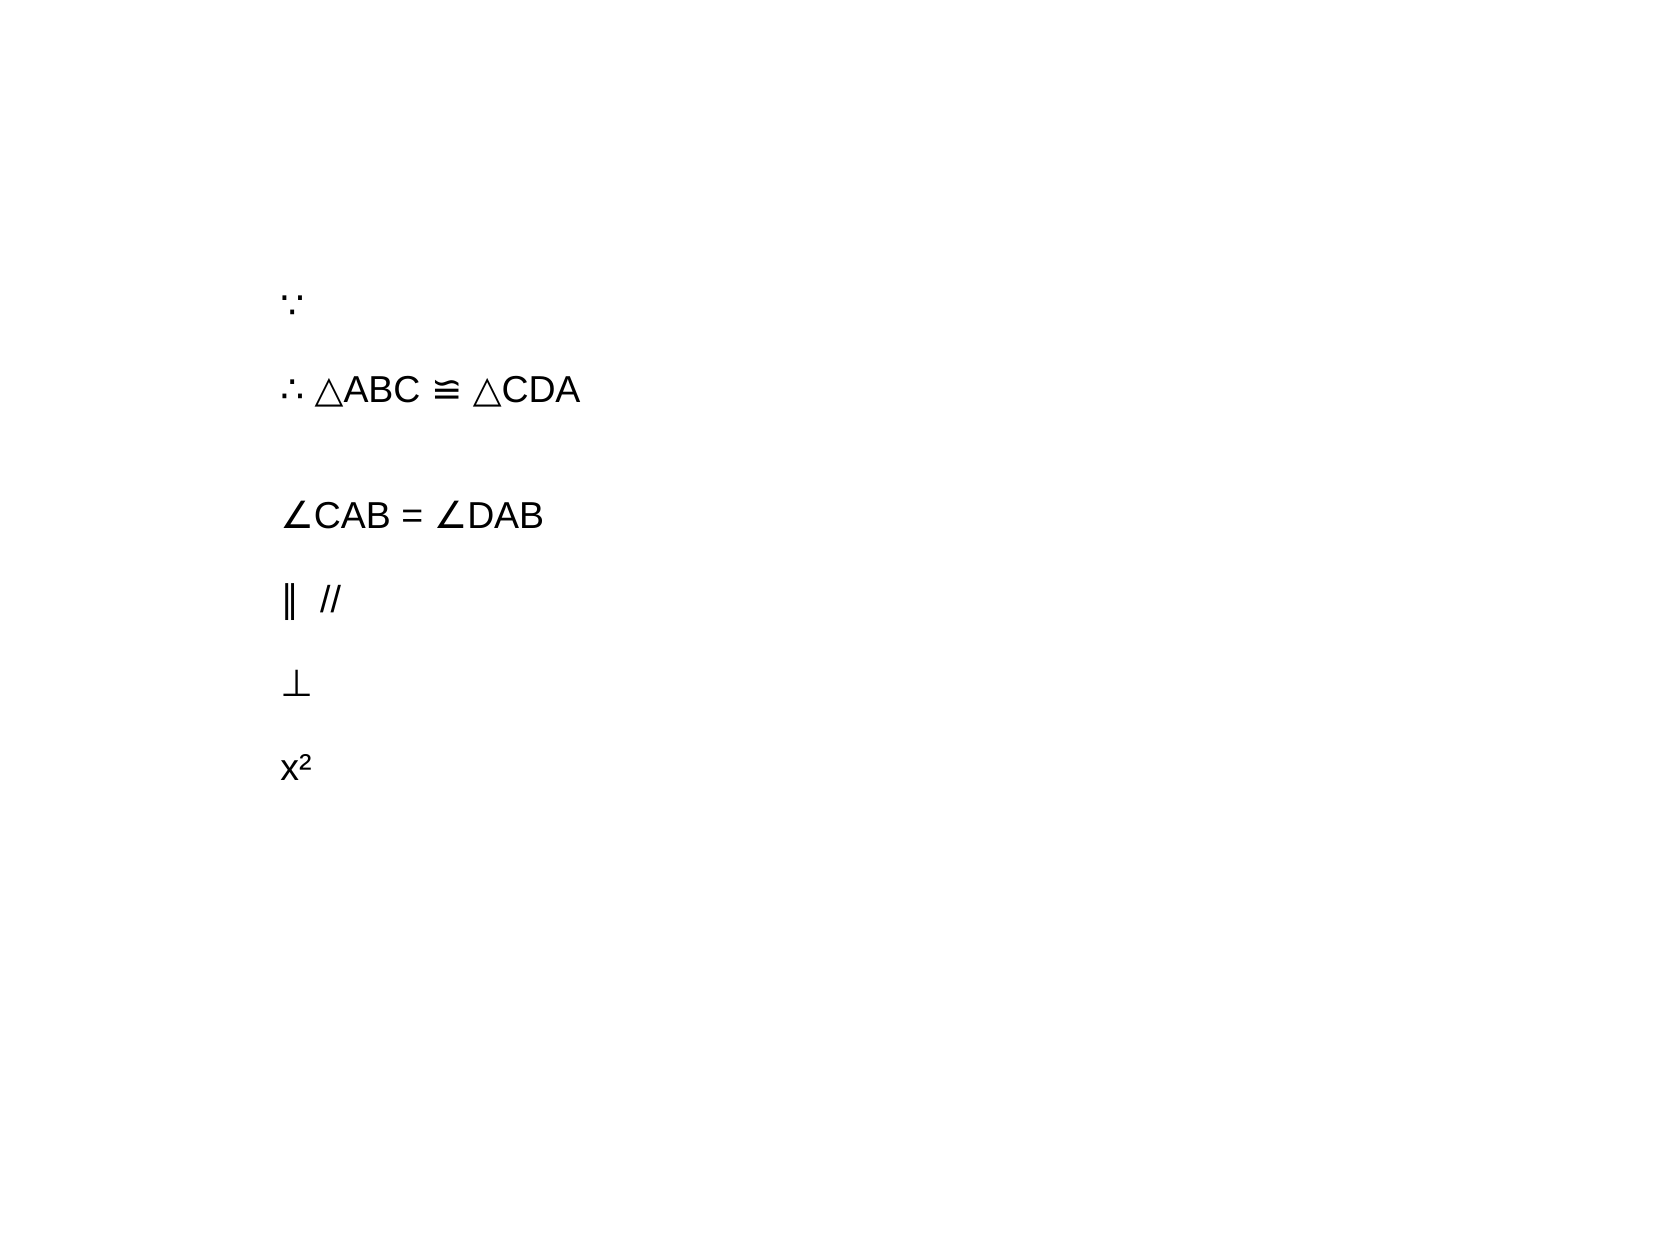

∵
∴ △ABC ≌ △CDA
∠CAB = ∠DAB
∥ //
⊥
x²